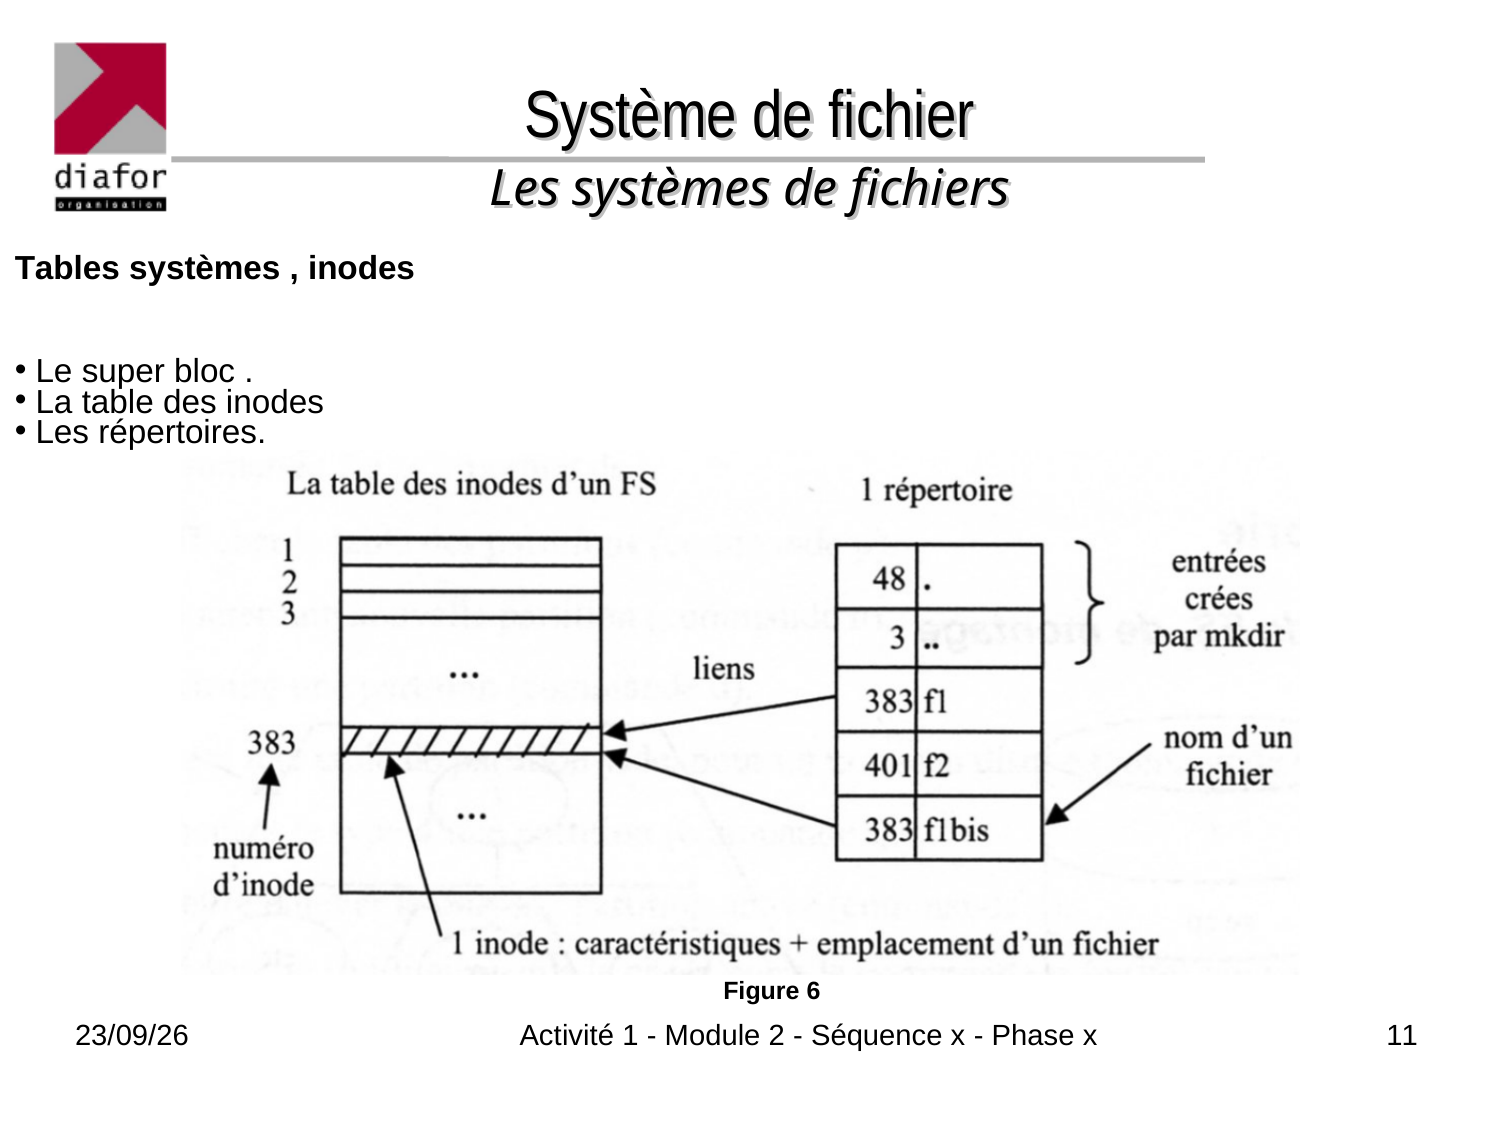

# Système de fichier Les systèmes de fichiers
Tables systèmes , inodes
 Le super bloc .
 La table des inodes
 Les répertoires.
Figure 6
Activité 1 - Module 2 - Séquence x - Phase x
11